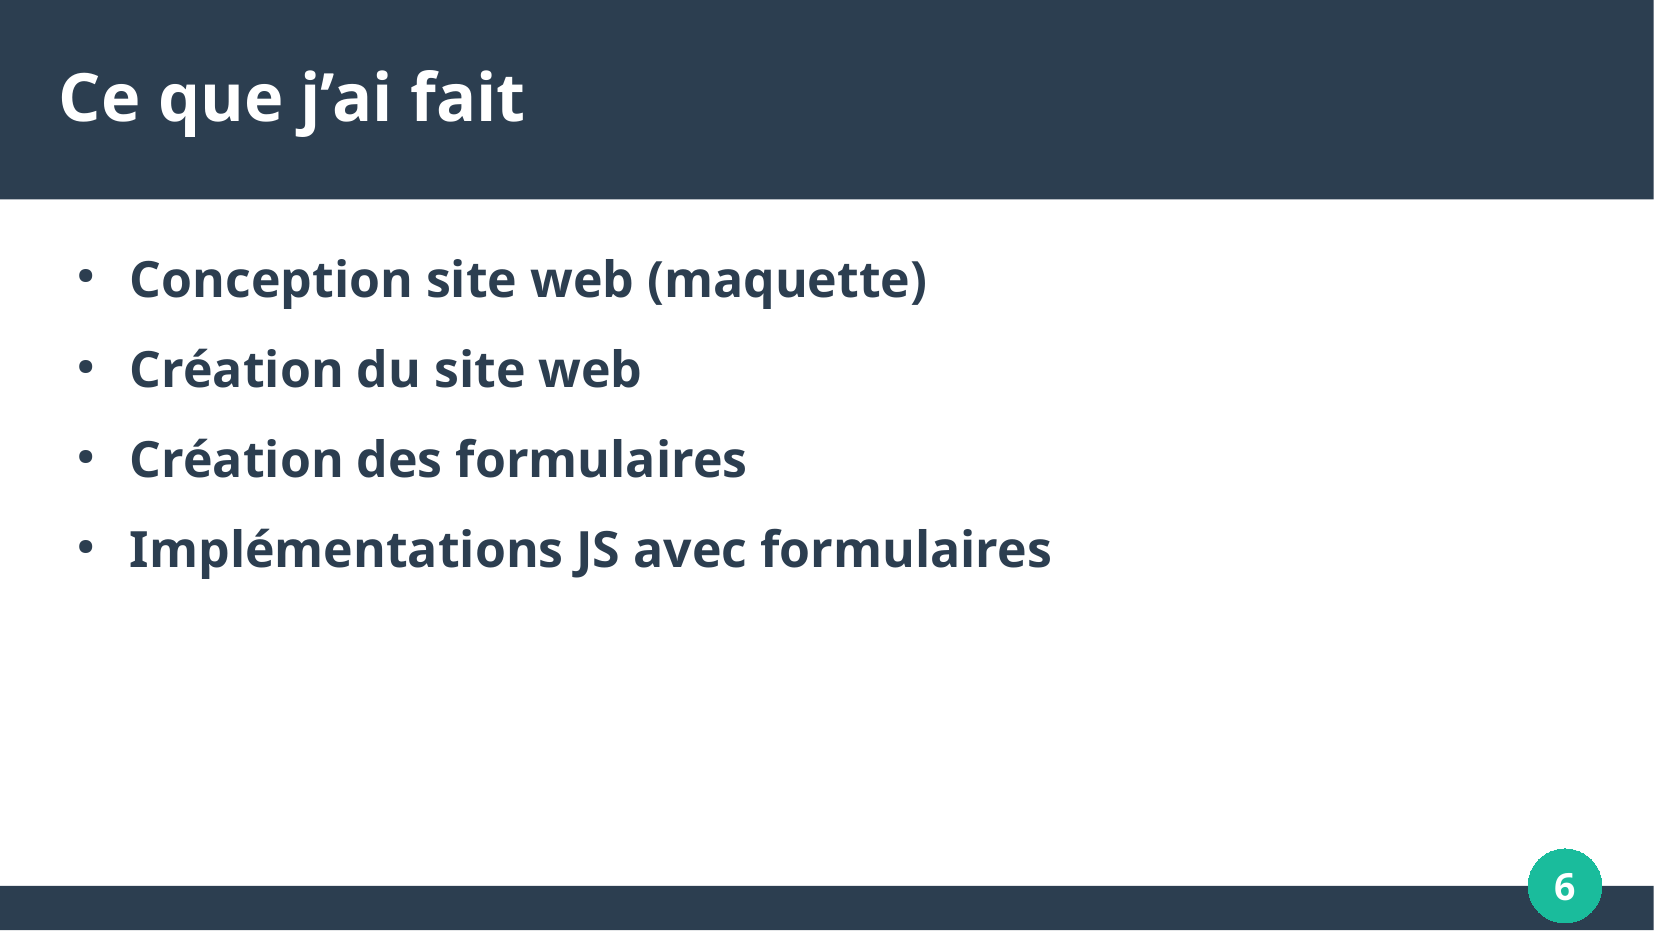

# Ce que j’ai fait
Conception site web (maquette)
Création du site web
Création des formulaires
Implémentations JS avec formulaires
6